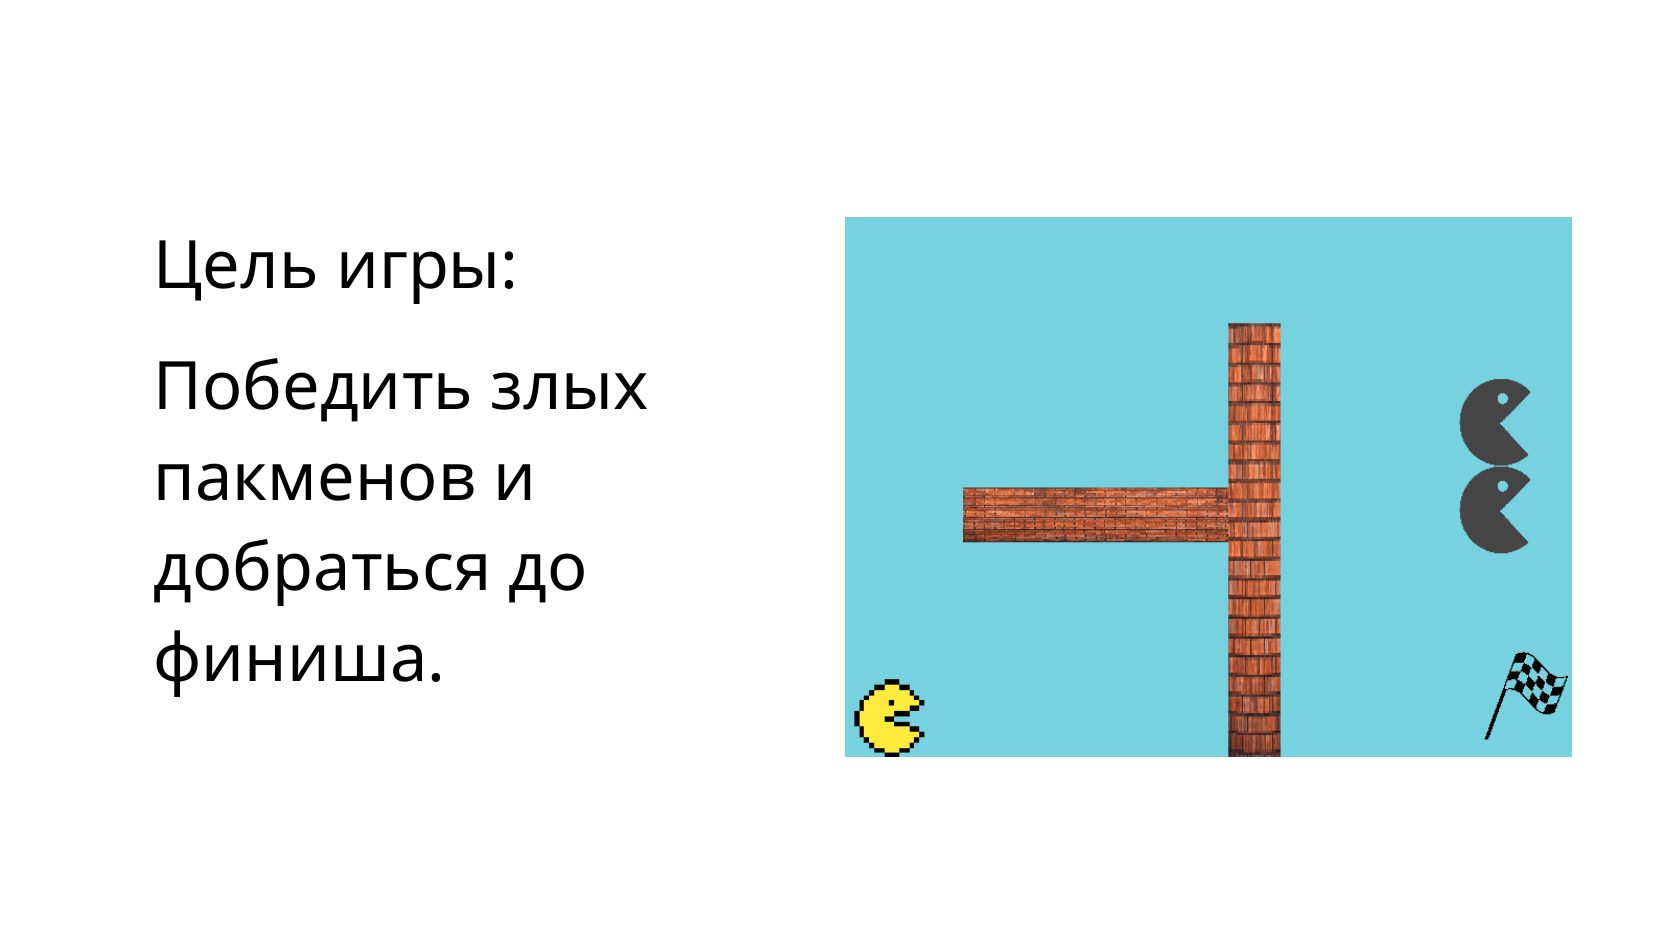

# Цель игры:
Победить злых пакменов и добраться до финиша.